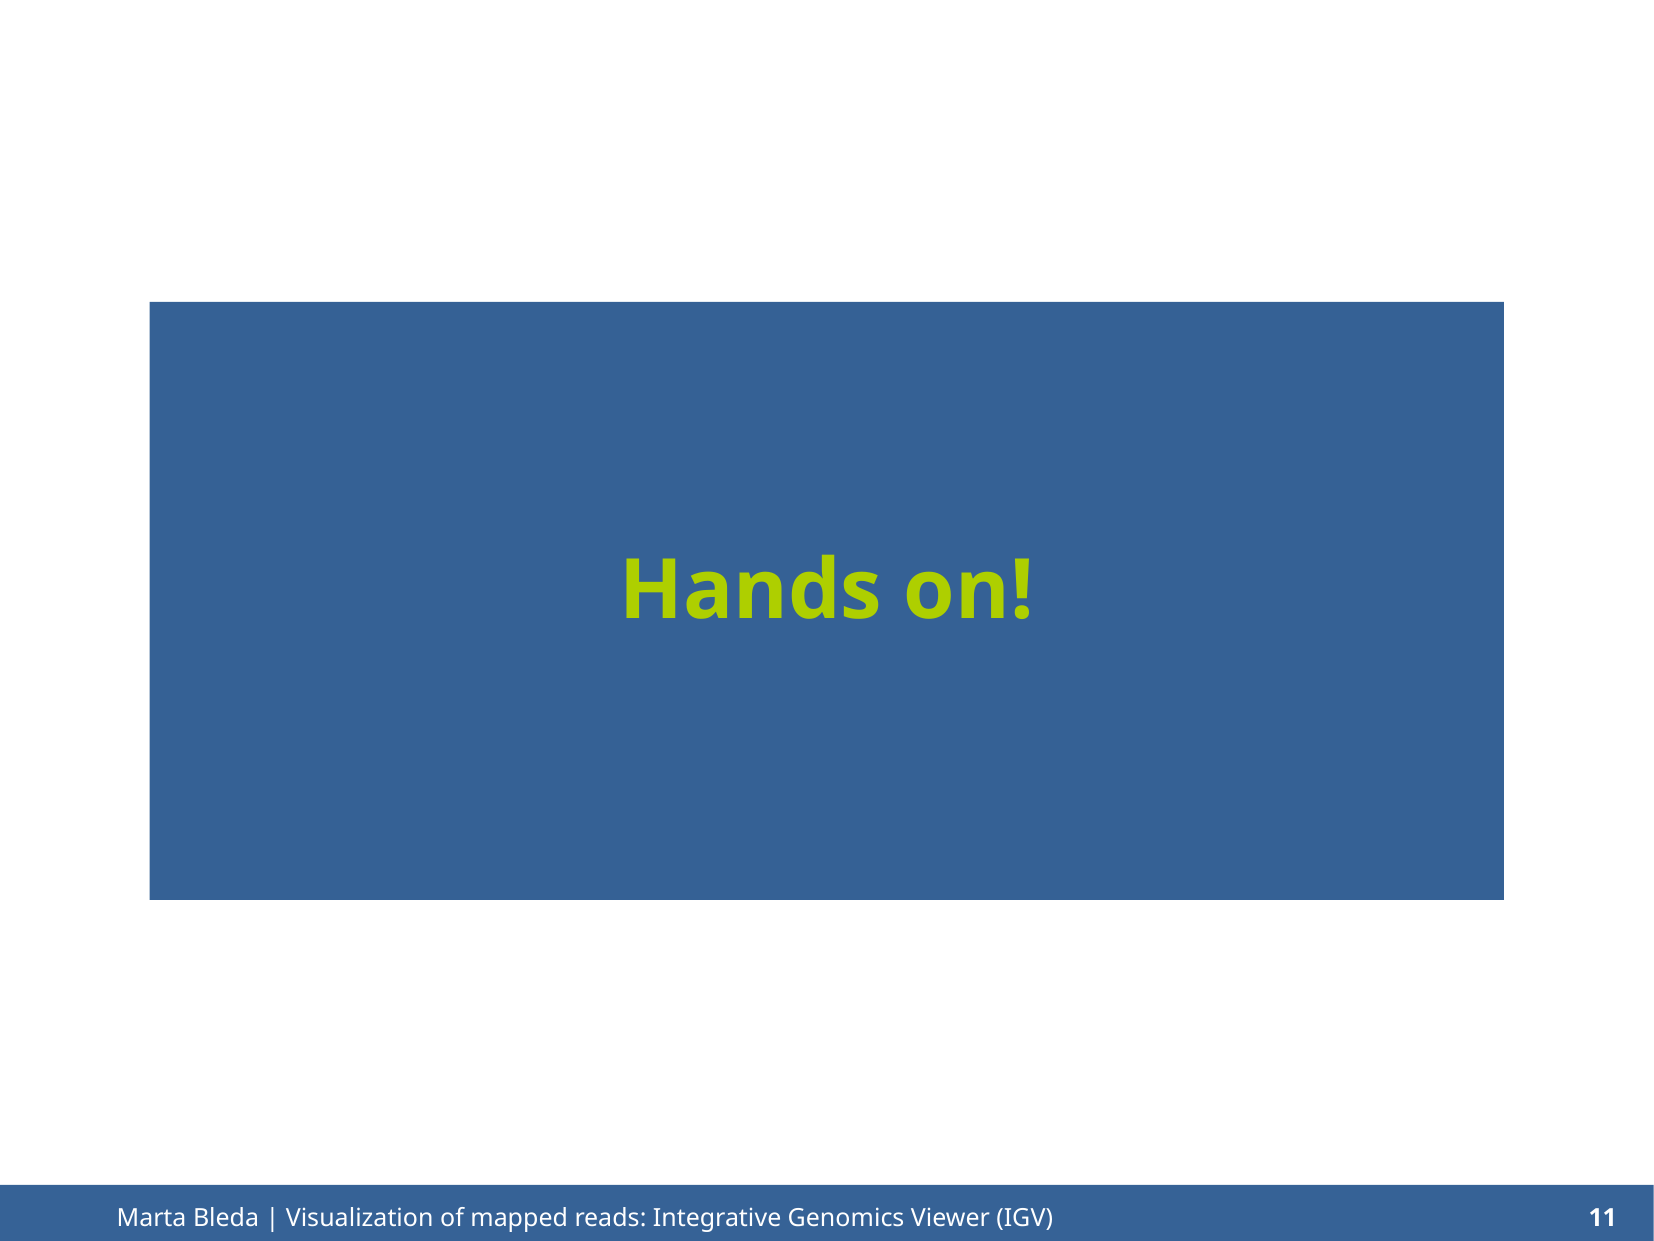

# Hands on!
Marta Bleda | Visualization of mapped reads: Integrative Genomics Viewer (IGV)
11